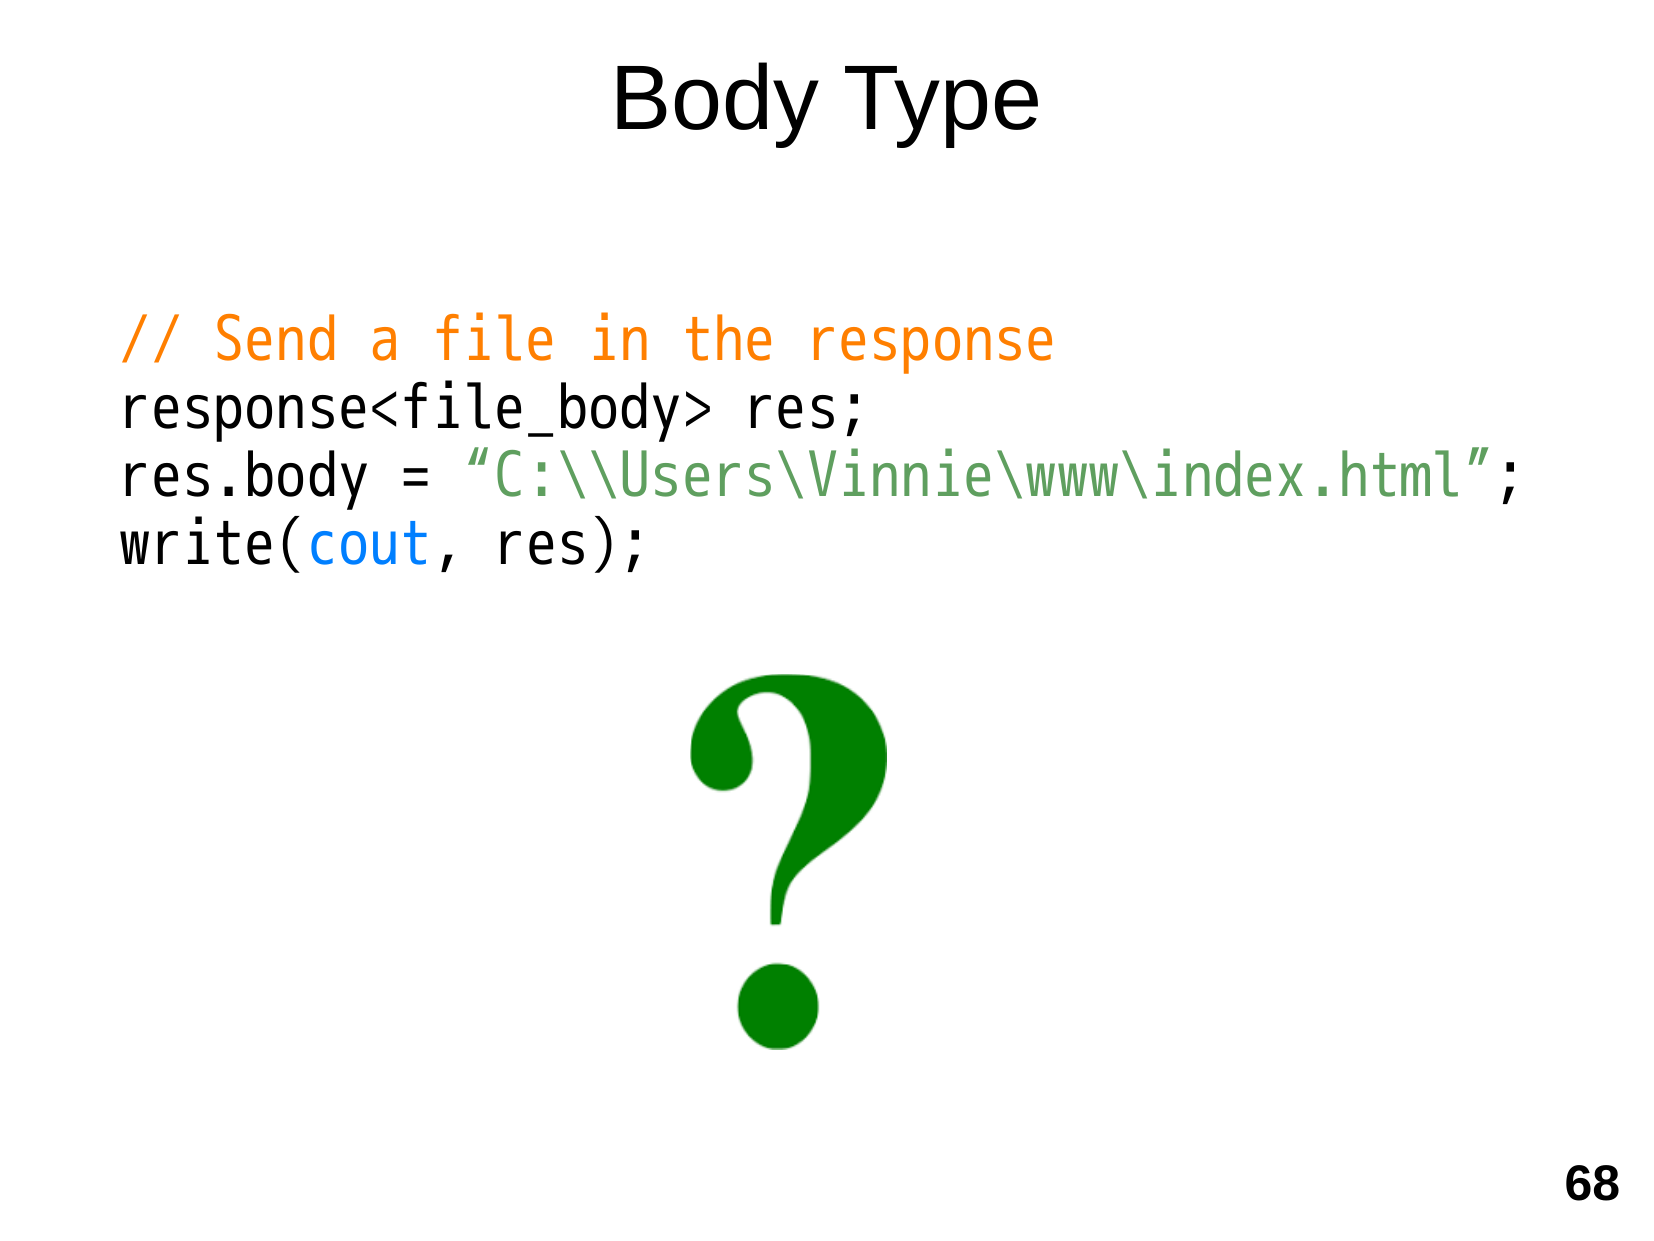

# Body Type
// Send a file in the response
response<file_body> res;
res.body = “C:\\Users\Vinnie\www\index.html”;
write(cout, res);
68